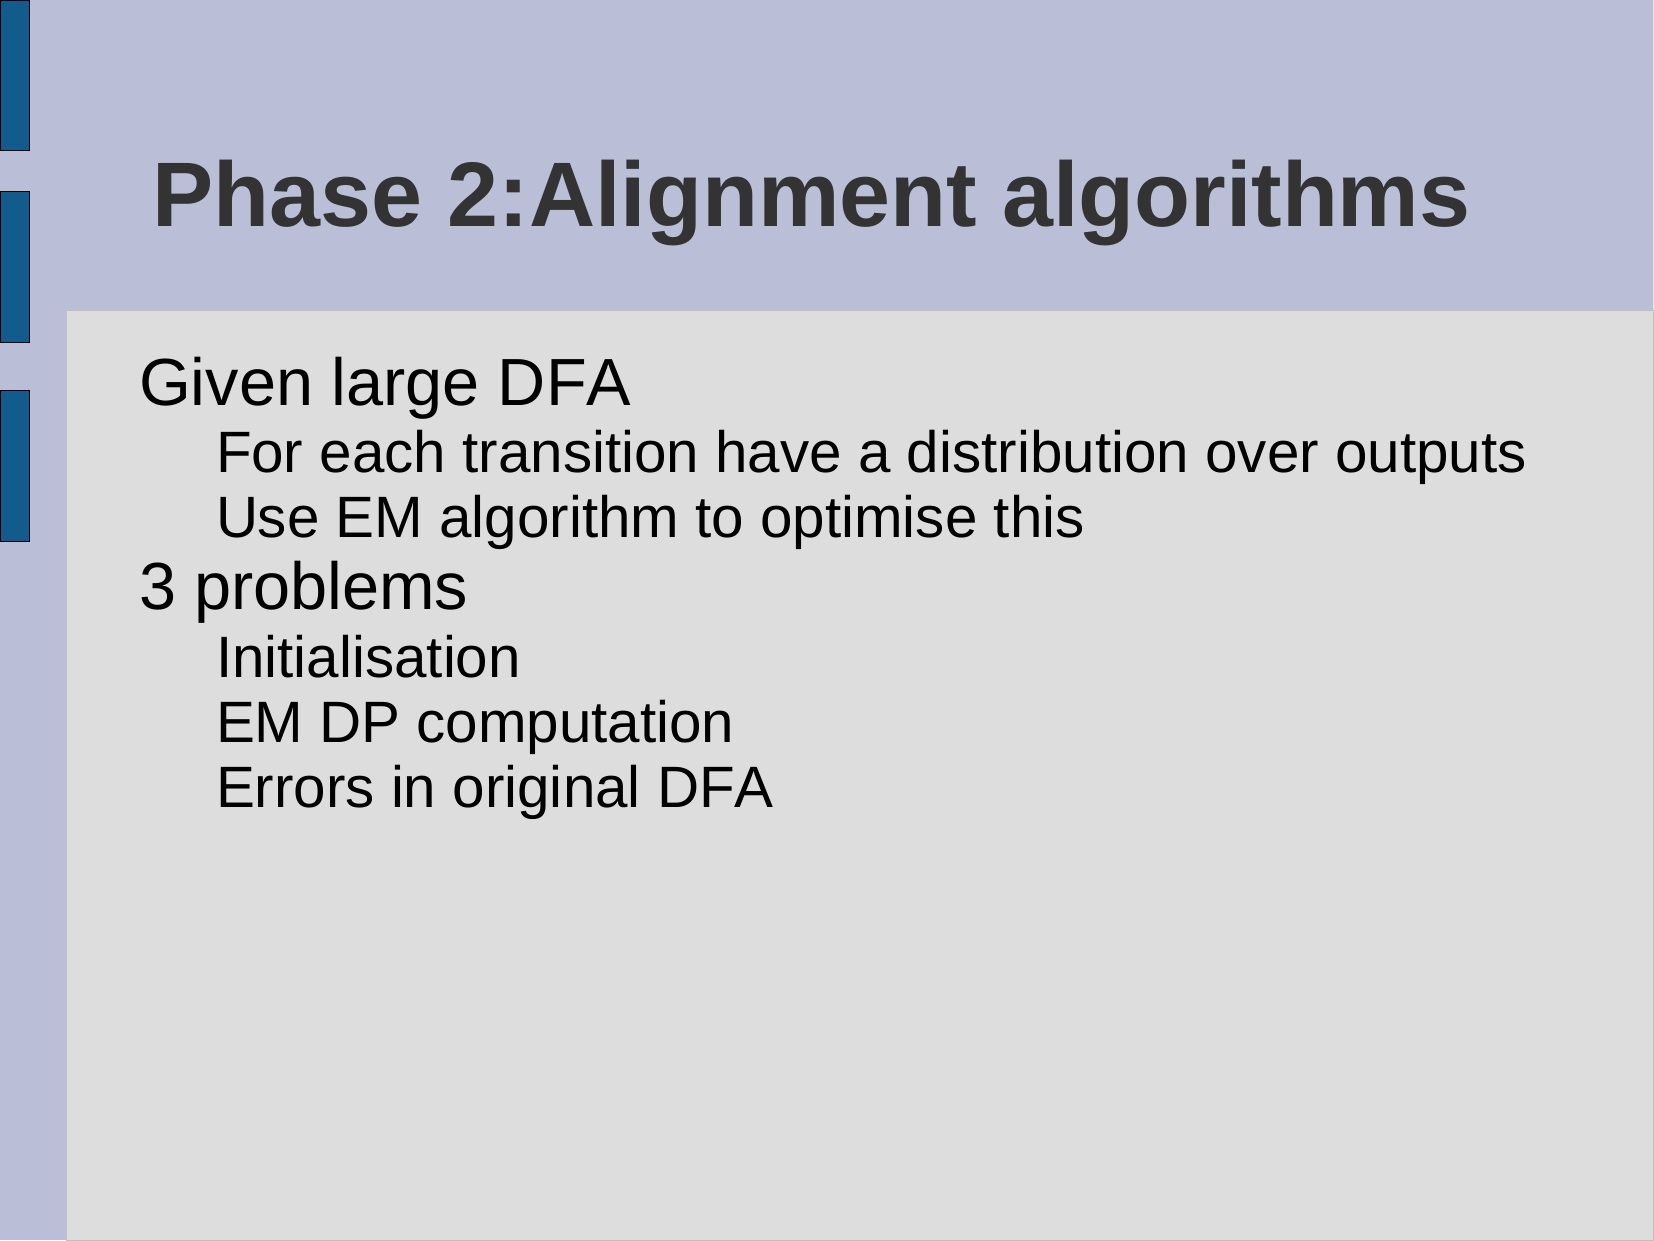

# Phase 2:Alignment algorithms
Given large DFA
For each transition have a distribution over outputs
Use EM algorithm to optimise this
3 problems
Initialisation
EM DP computation
Errors in original DFA